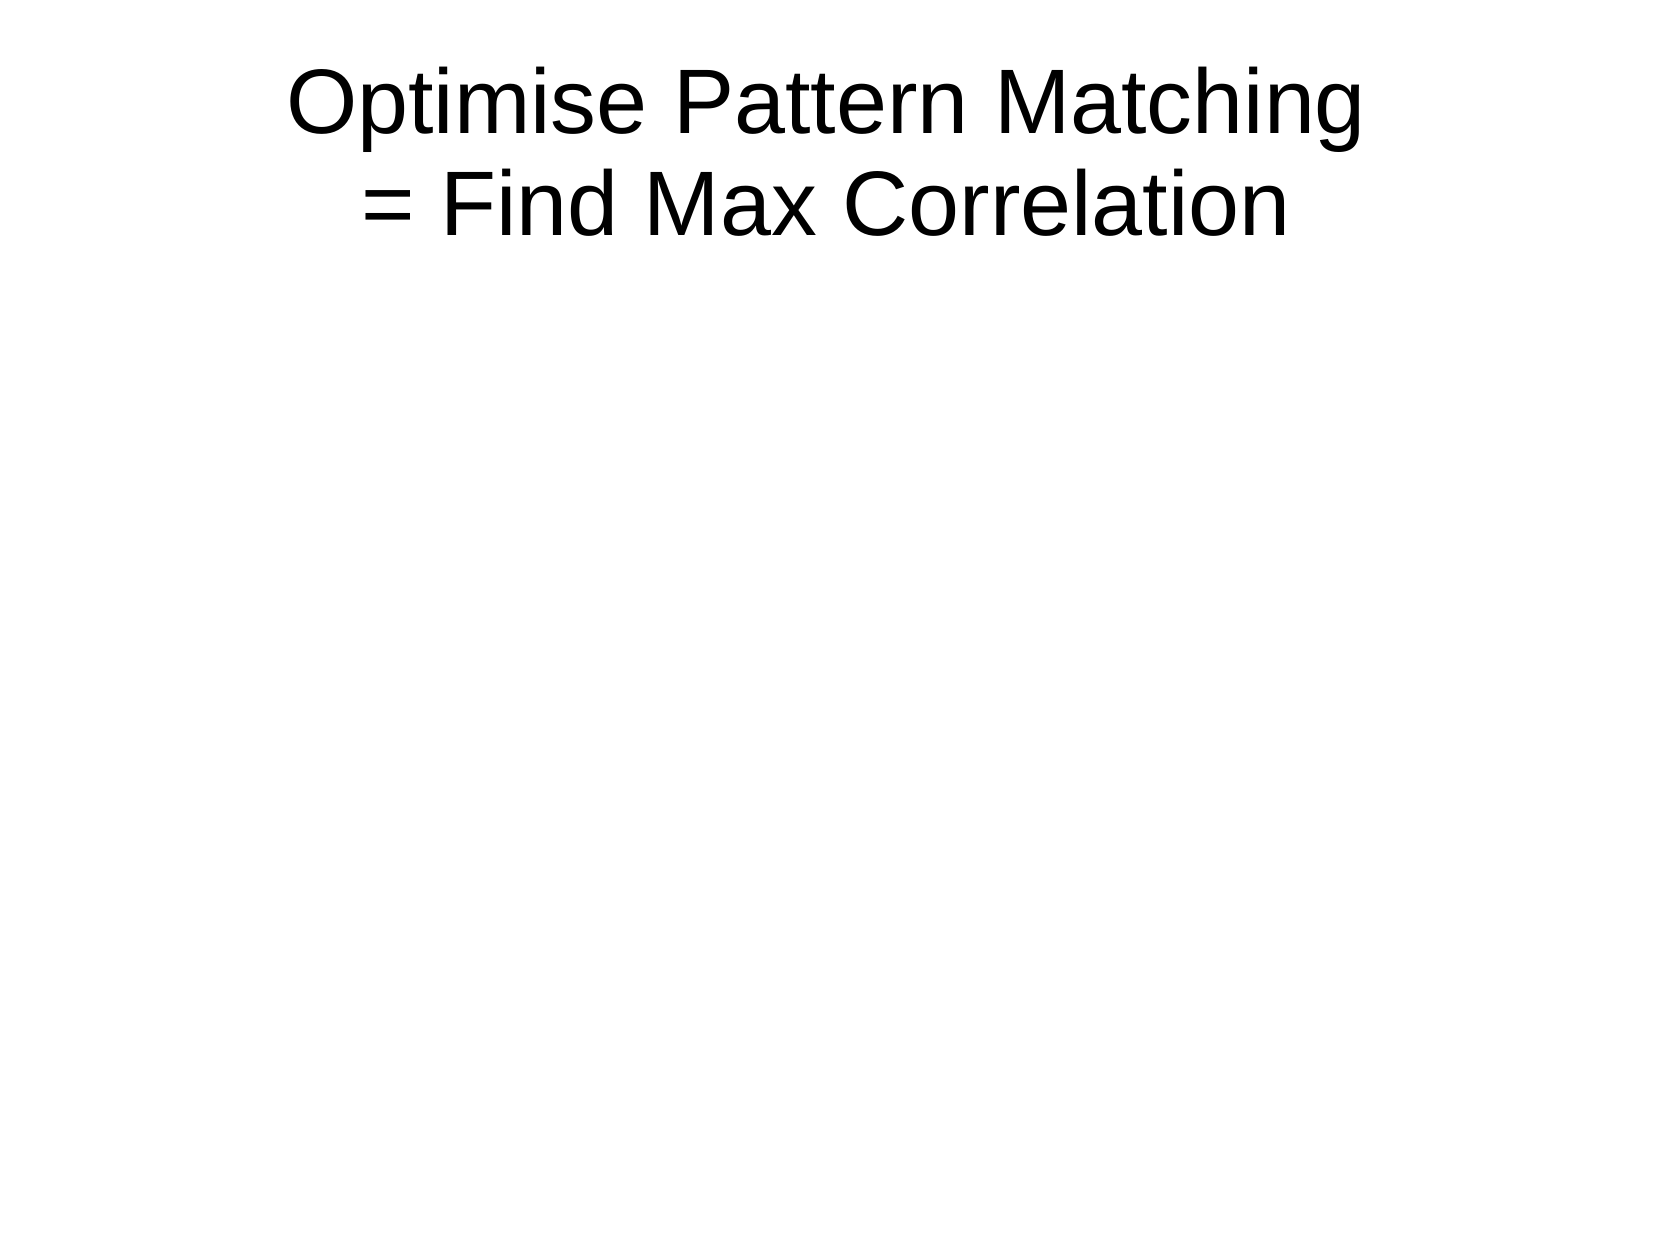

# Optimise Pattern Matching = Find Max Correlation